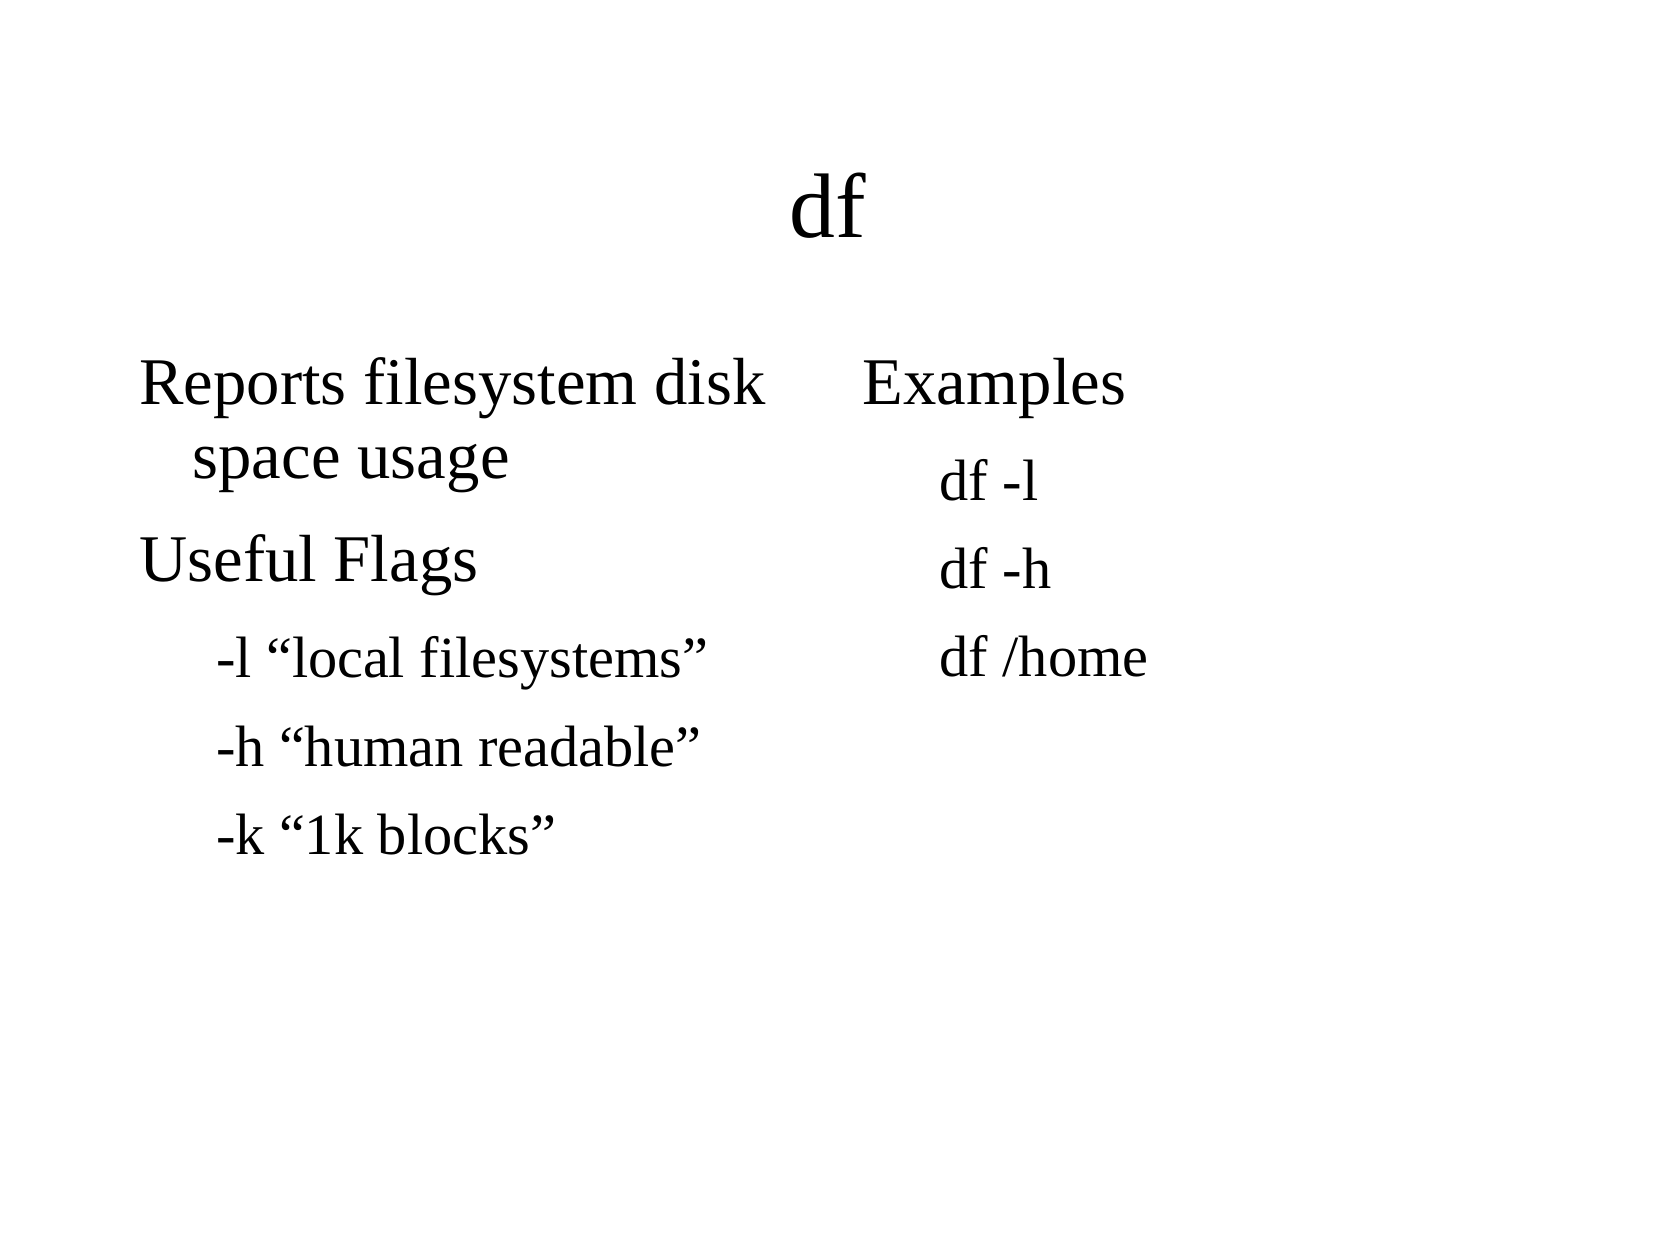

# df
Reports filesystem disk space usage
Useful Flags
-l “local filesystems”
-h “human readable”
-k “1k blocks”
Examples
df -l
df -h
df /home